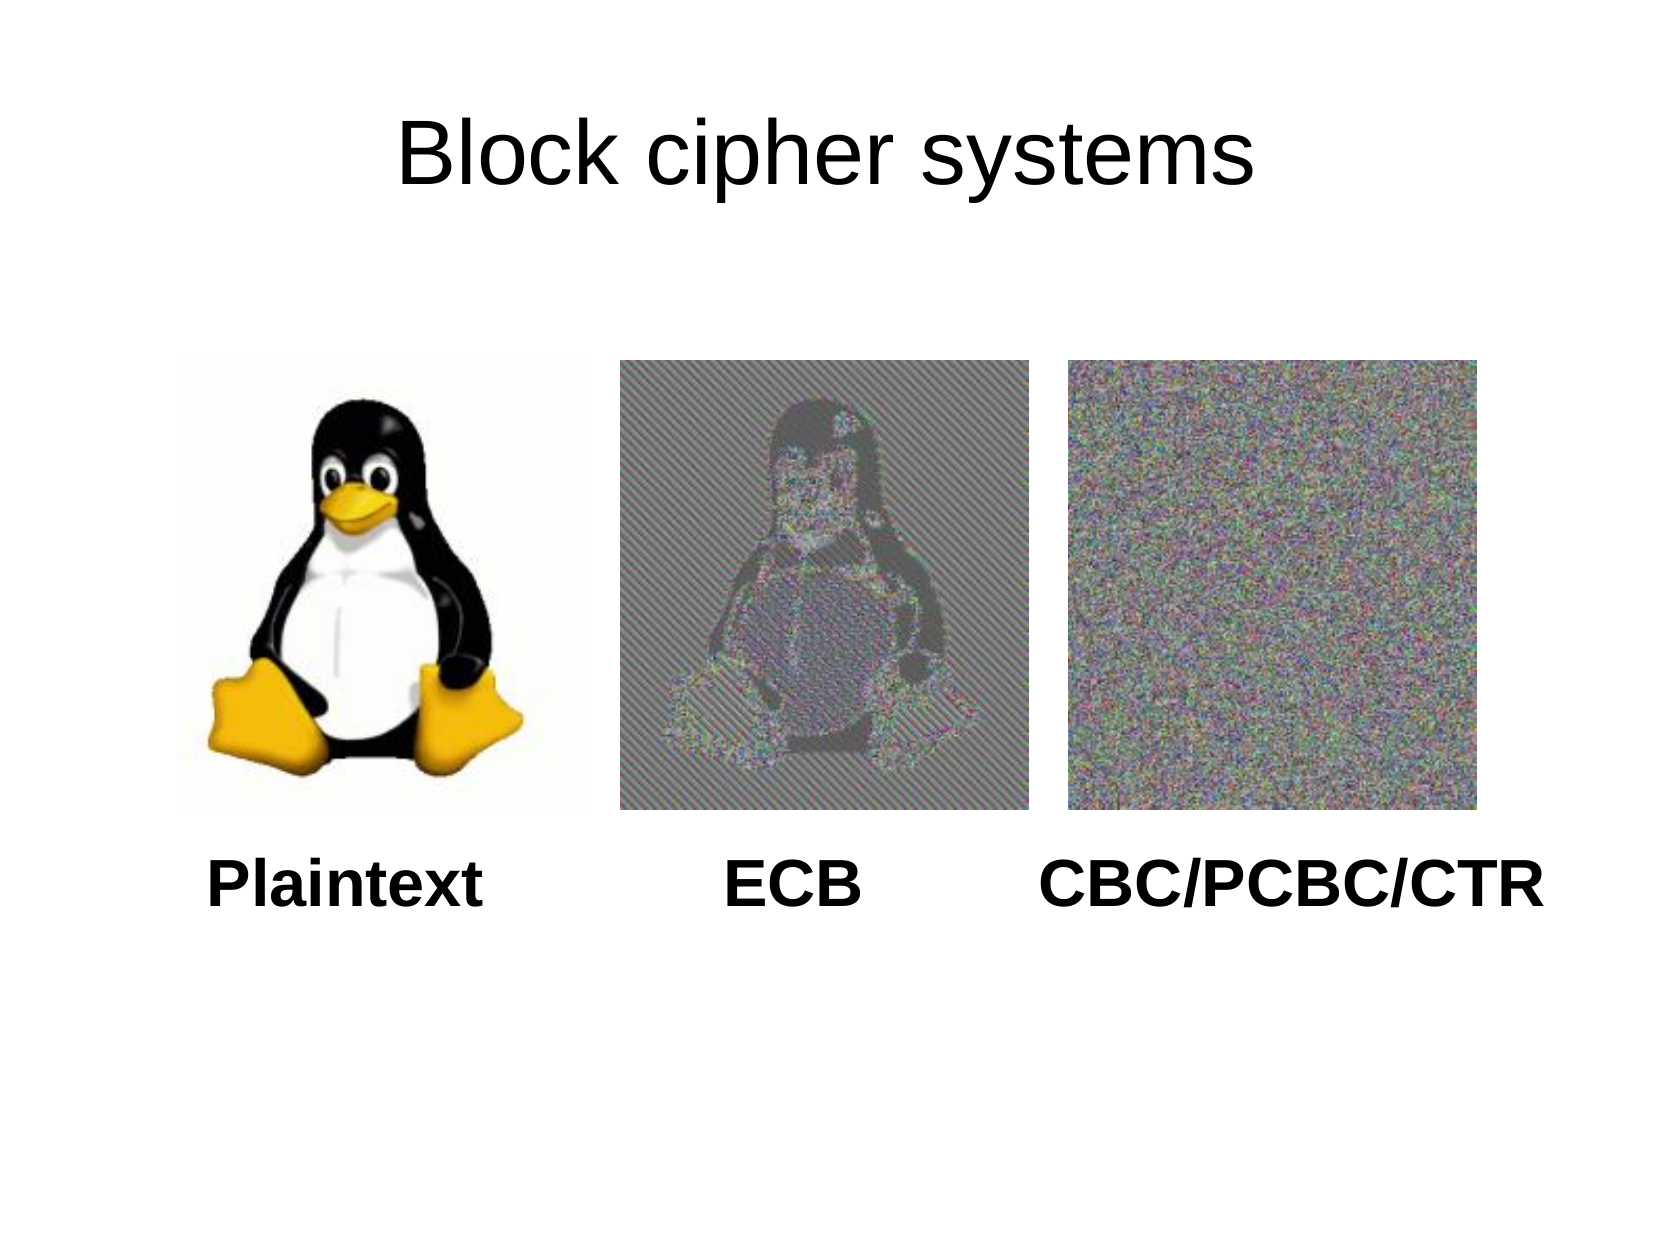

# Block cipher systems
Plaintext
ECB
CBC/PCBC/CTR